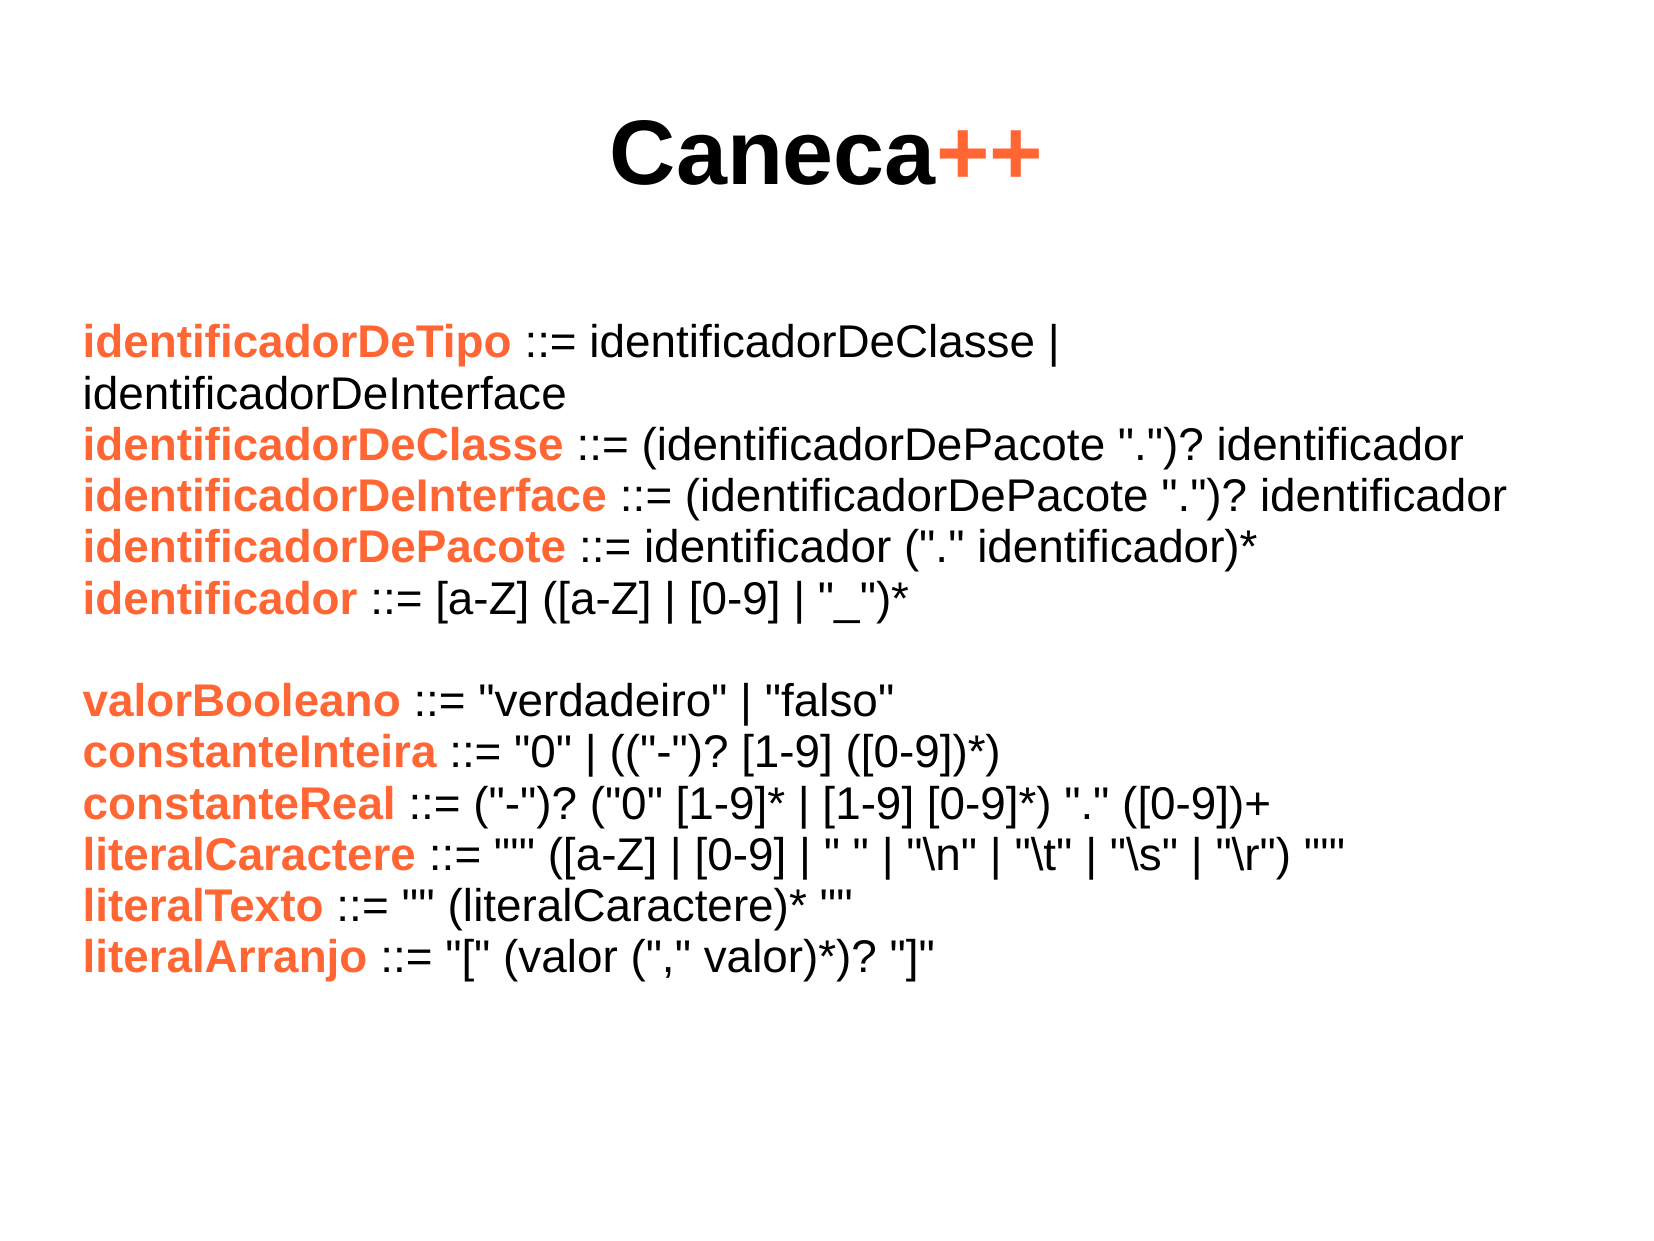

# Caneca++
identificadorDeTipo ::= identificadorDeClasse | identificadorDeInterface
identificadorDeClasse ::= (identificadorDePacote ".")? identificador
identificadorDeInterface ::= (identificadorDePacote ".")? identificador
identificadorDePacote ::= identificador ("." identificador)*
identificador ::= [a-Z] ([a-Z] | [0-9] | "_")*
valorBooleano ::= "verdadeiro" | "falso"
constanteInteira ::= "0" | (("-")? [1-9] ([0-9])*)
constanteReal ::= ("-")? ("0" [1-9]* | [1-9] [0-9]*) "." ([0-9])+
literalCaractere ::= "'" ([a-Z] | [0-9] | " " | "\n" | "\t" | "\s" | "\r") "'"
literalTexto ::= '"' (literalCaractere)* '"'
literalArranjo ::= "[" (valor ("," valor)*)? "]"